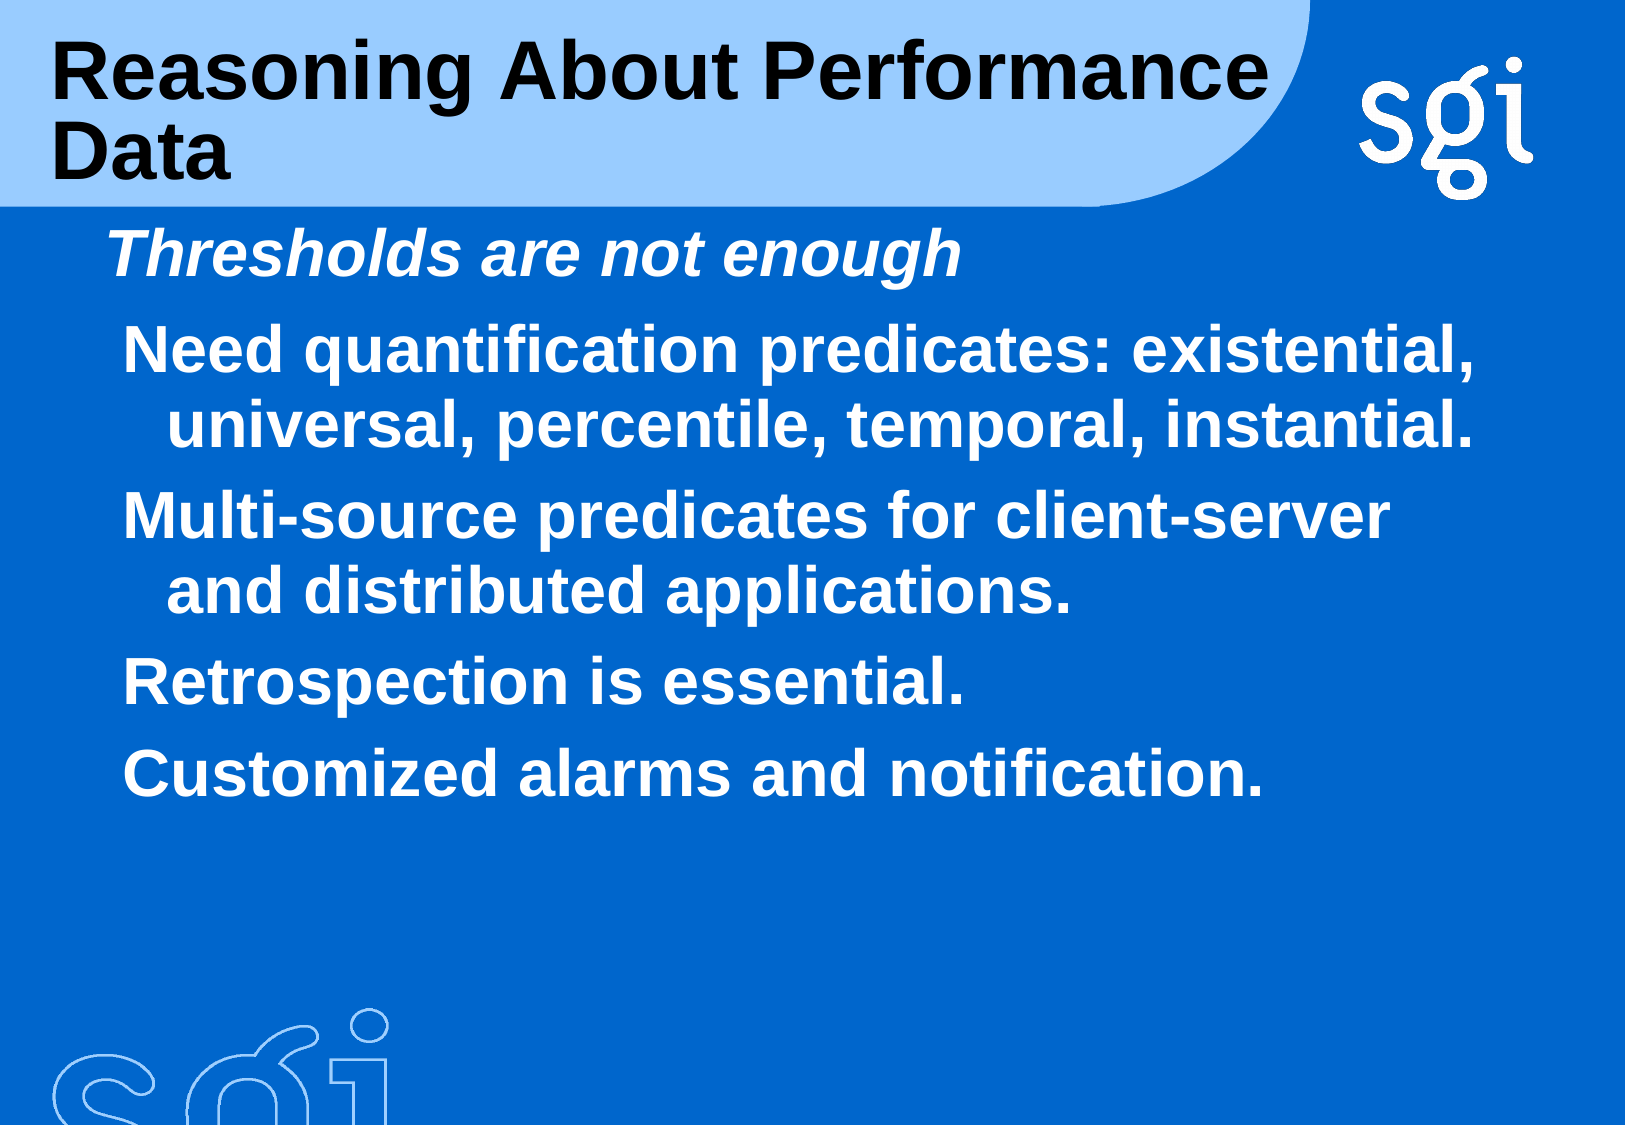

# Reasoning About Performance Data
Thresholds are not enough
Need quantification predicates: existential, universal, percentile, temporal, instantial.
Multi-source predicates for client-server and distributed applications.
Retrospection is essential.
Customized alarms and notification.